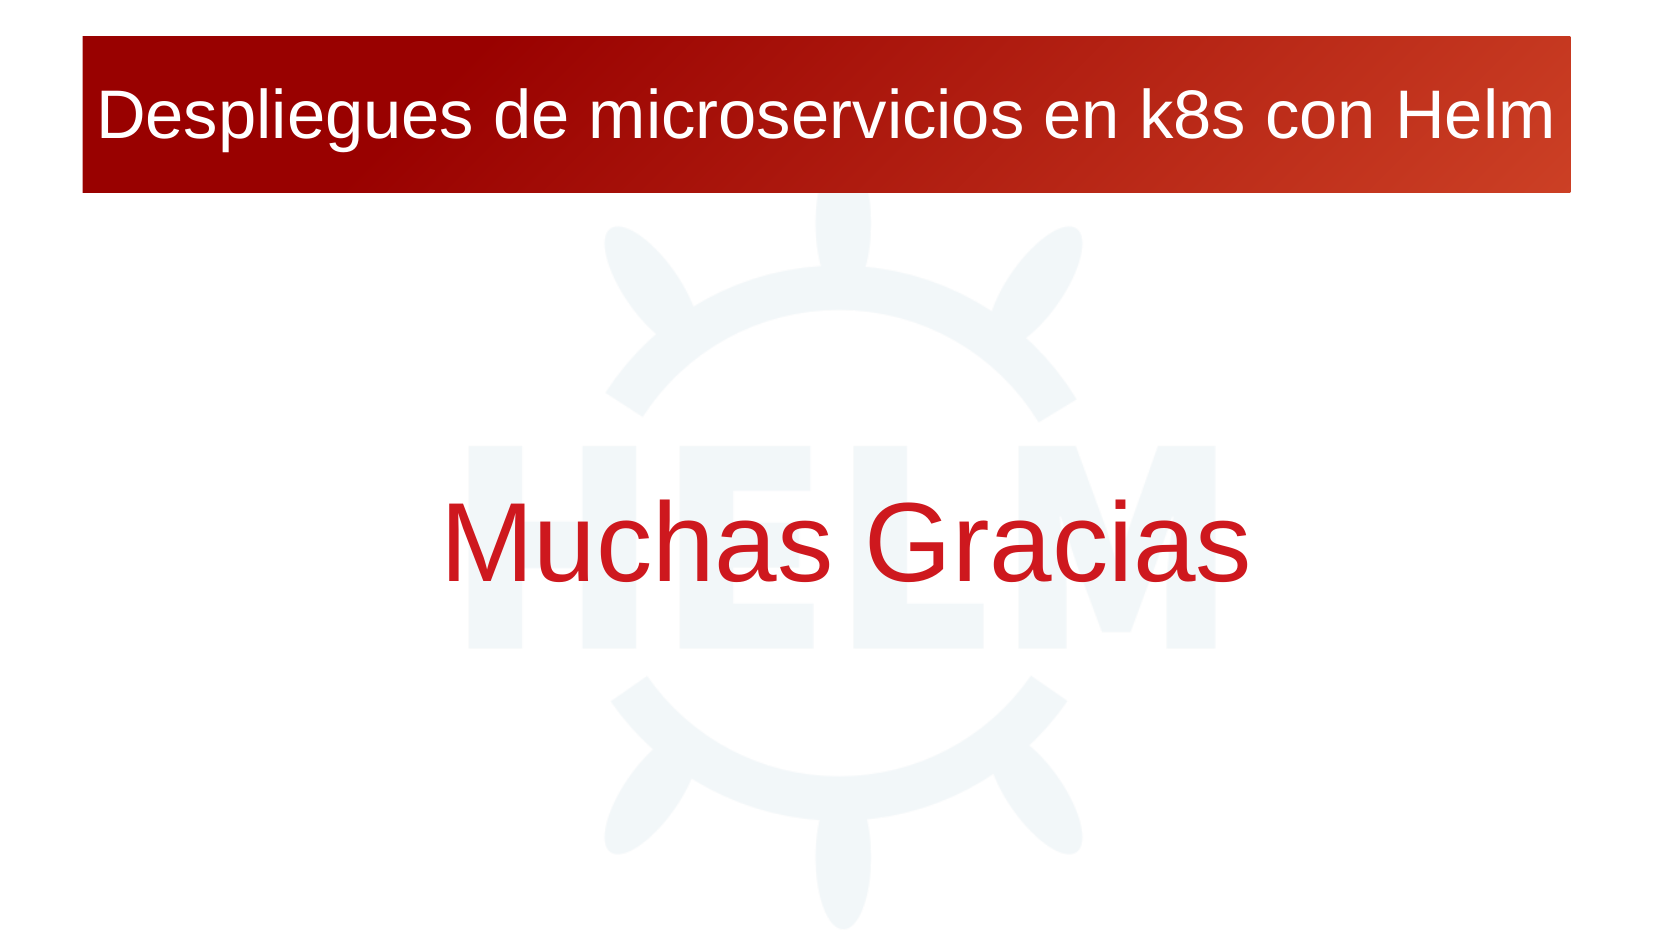

# Despliegues de microservicios en k8s con Helm
Muchas Gracias